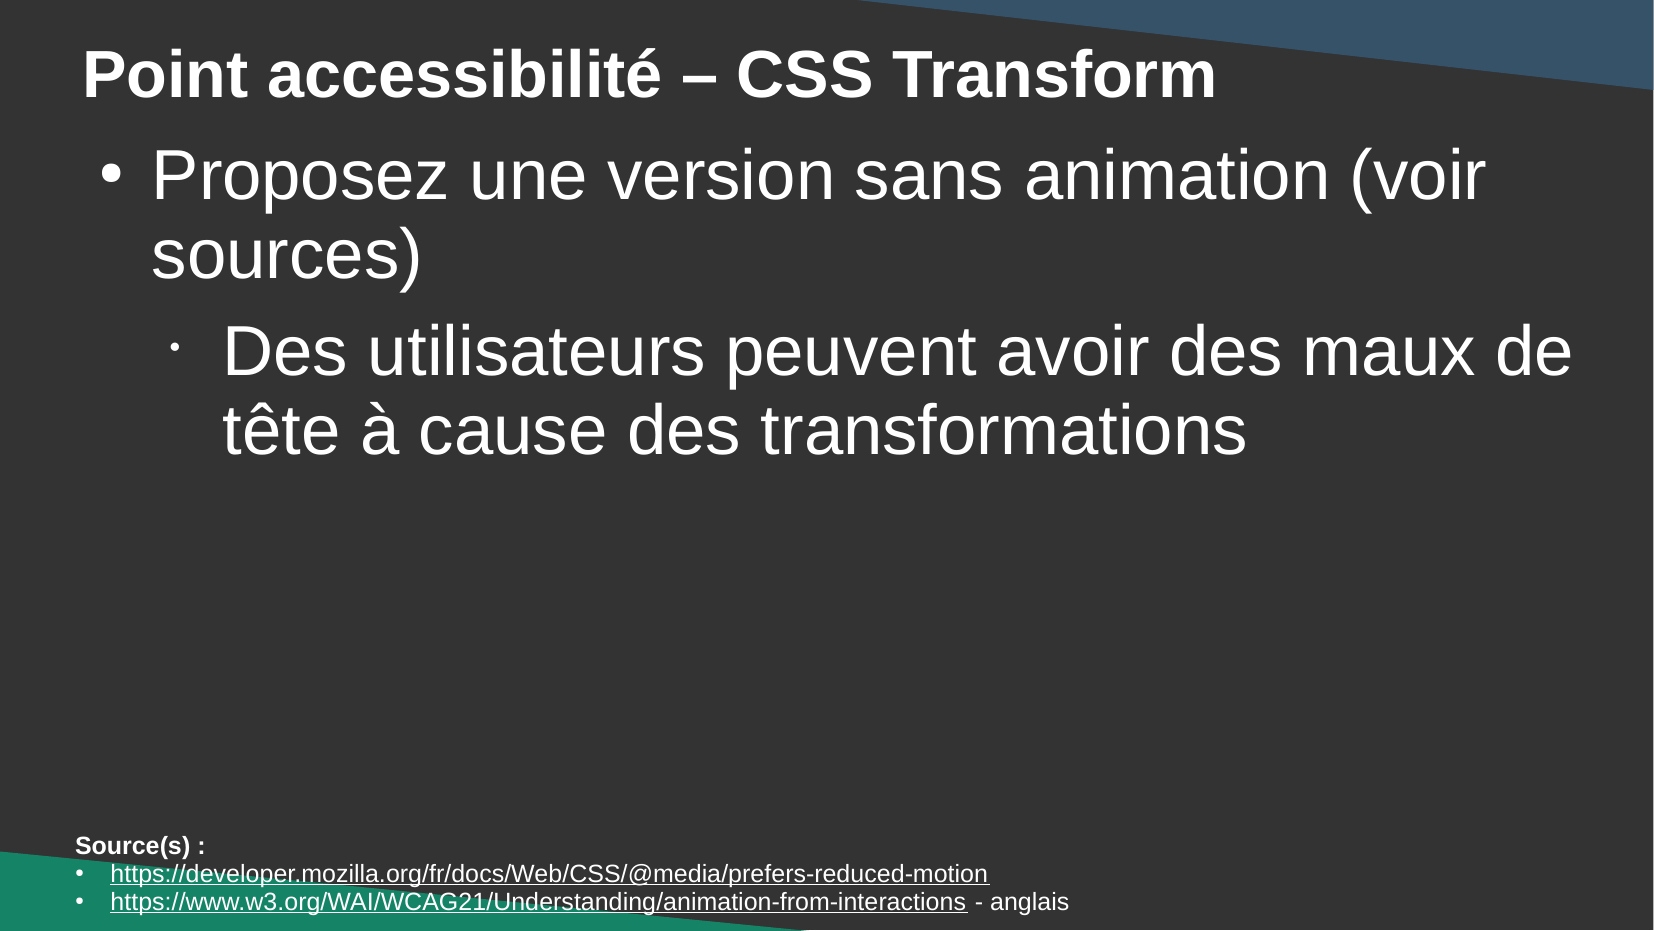

# Point accessibilité – CSS Transform
Proposez une version sans animation (voir sources)
Des utilisateurs peuvent avoir des maux de tête à cause des transformations
Source(s) :
https://developer.mozilla.org/fr/docs/Web/CSS/@media/prefers-reduced-motion
https://www.w3.org/WAI/WCAG21/Understanding/animation-from-interactions - anglais